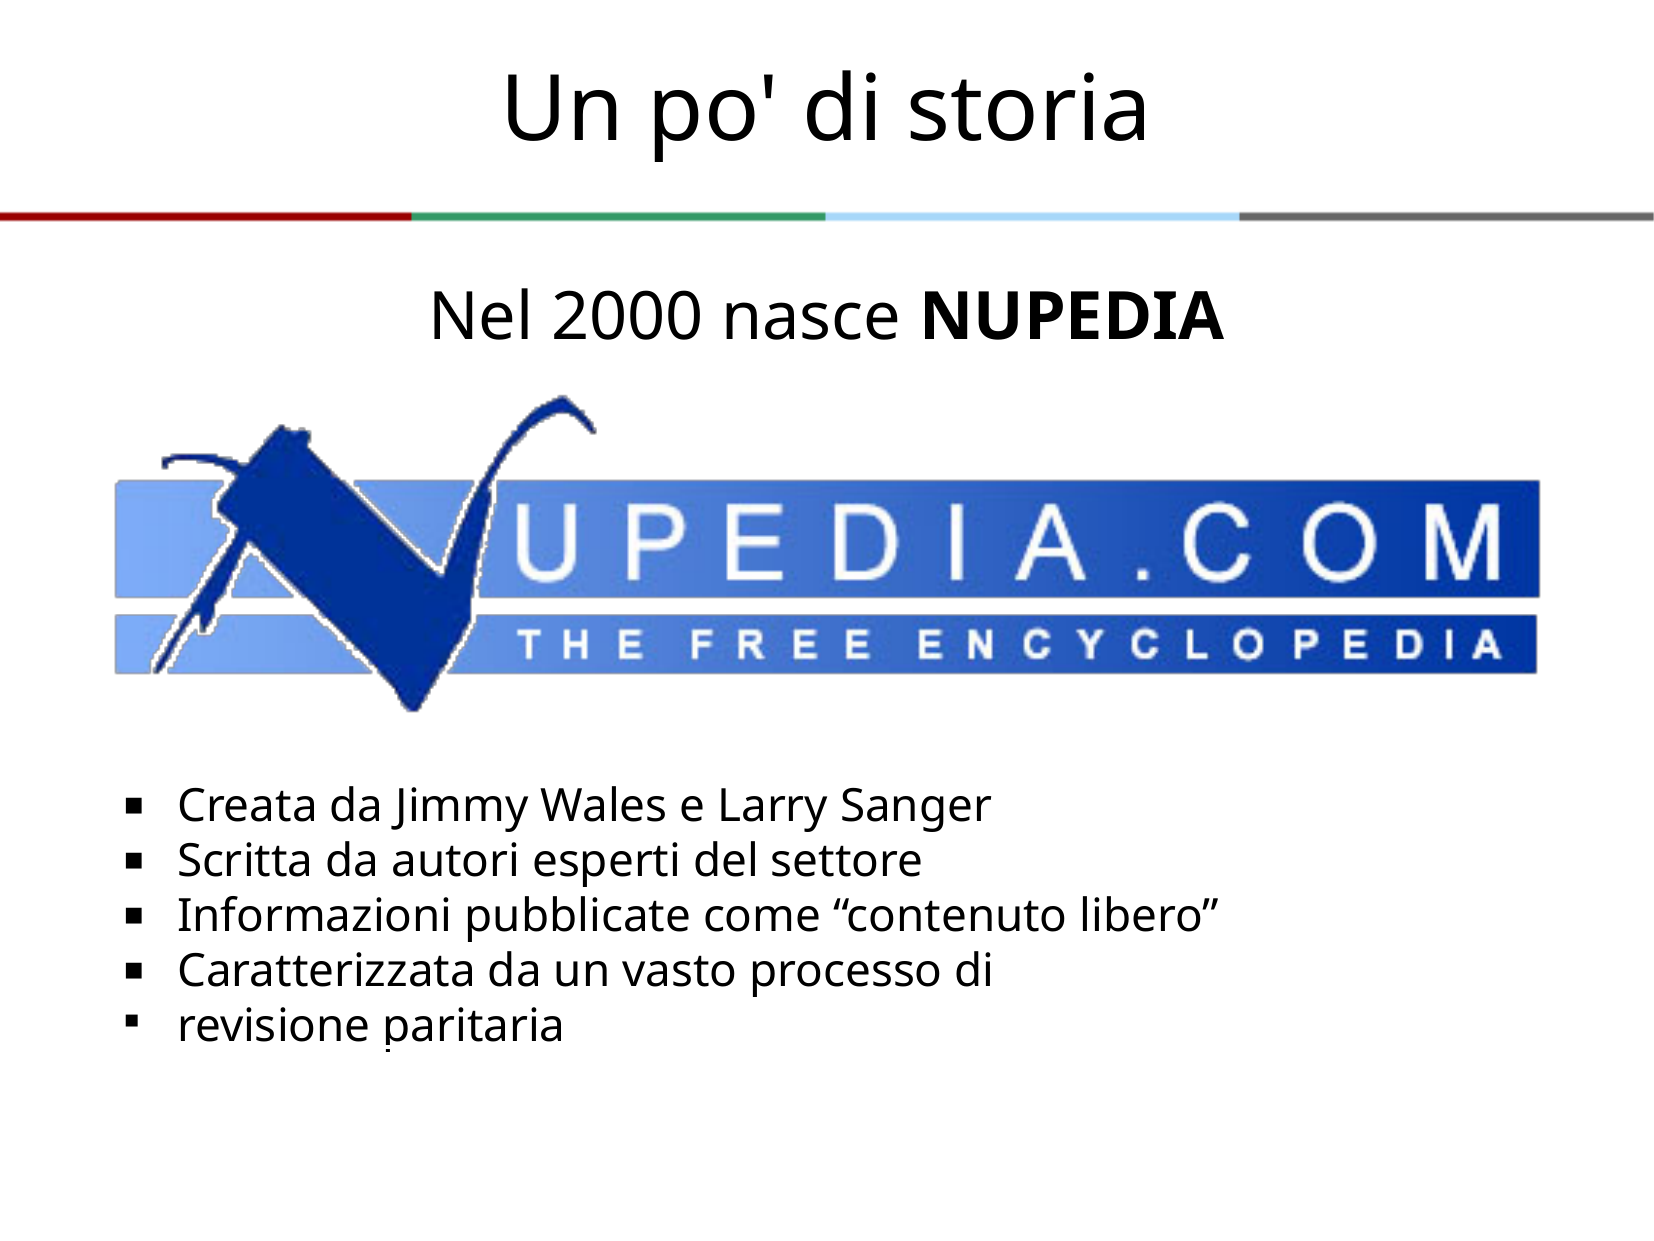

Un po' di storia
Nel 2000 nasce NUPEDIA
Creata da Jimmy Wales e Larry Sanger
Scritta da autori esperti del settore
Informazioni pubblicate come “contenuto libero”
Caratterizzata da un vasto processo di
revisione paritaria